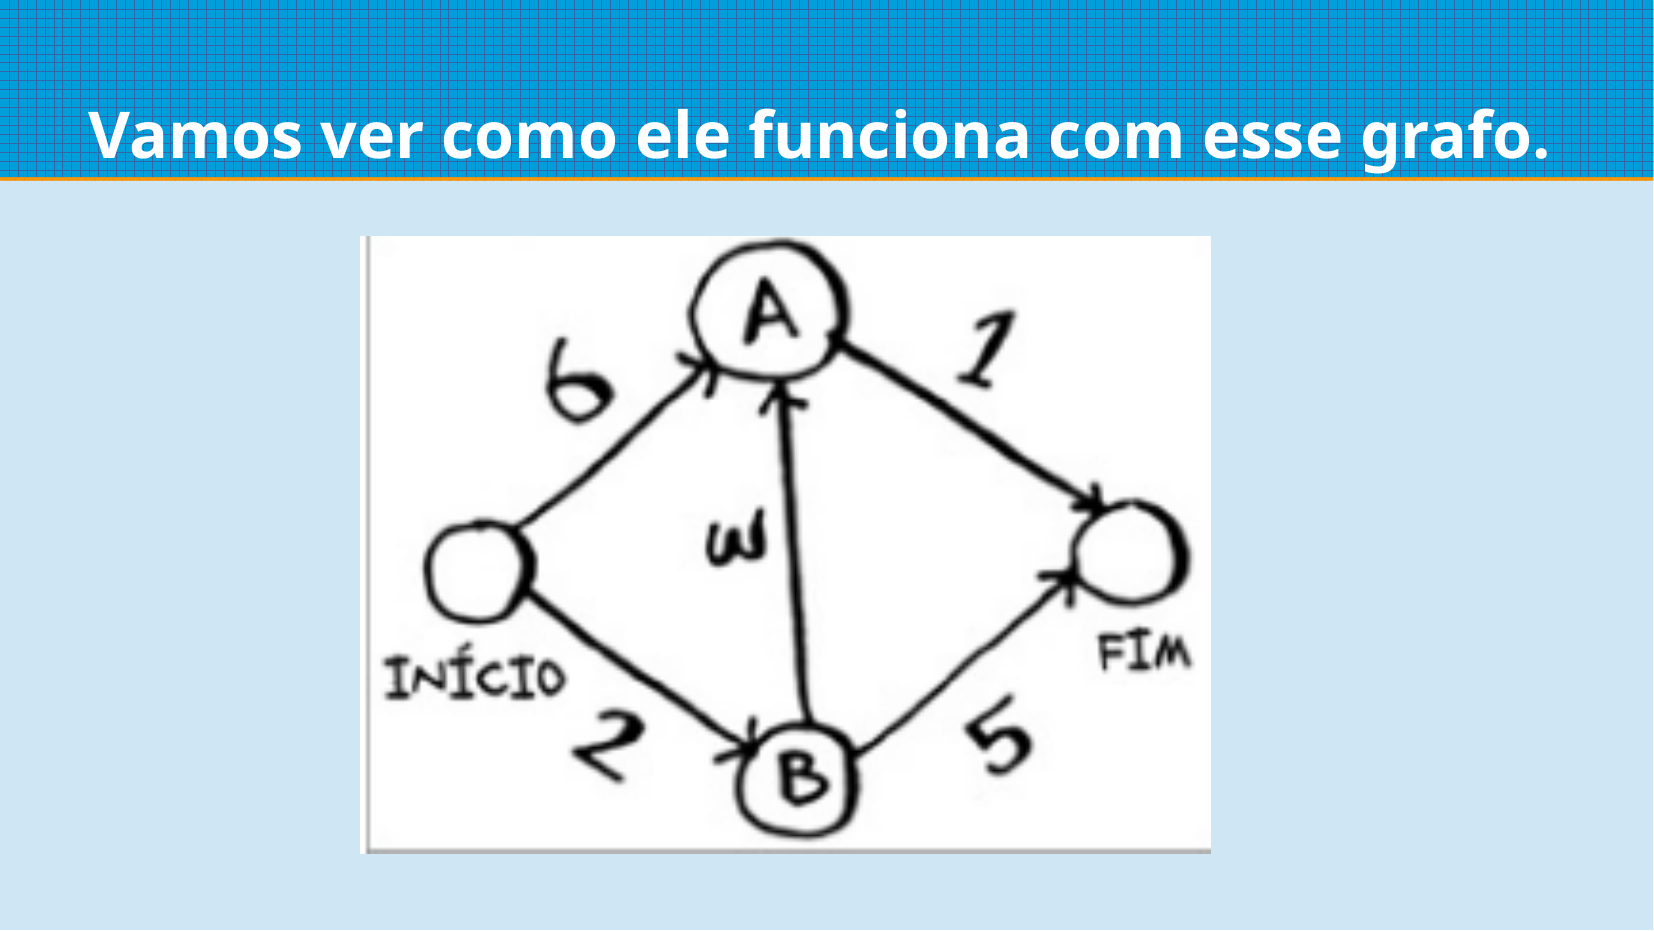

# Vamos ver como ele funciona com esse grafo.